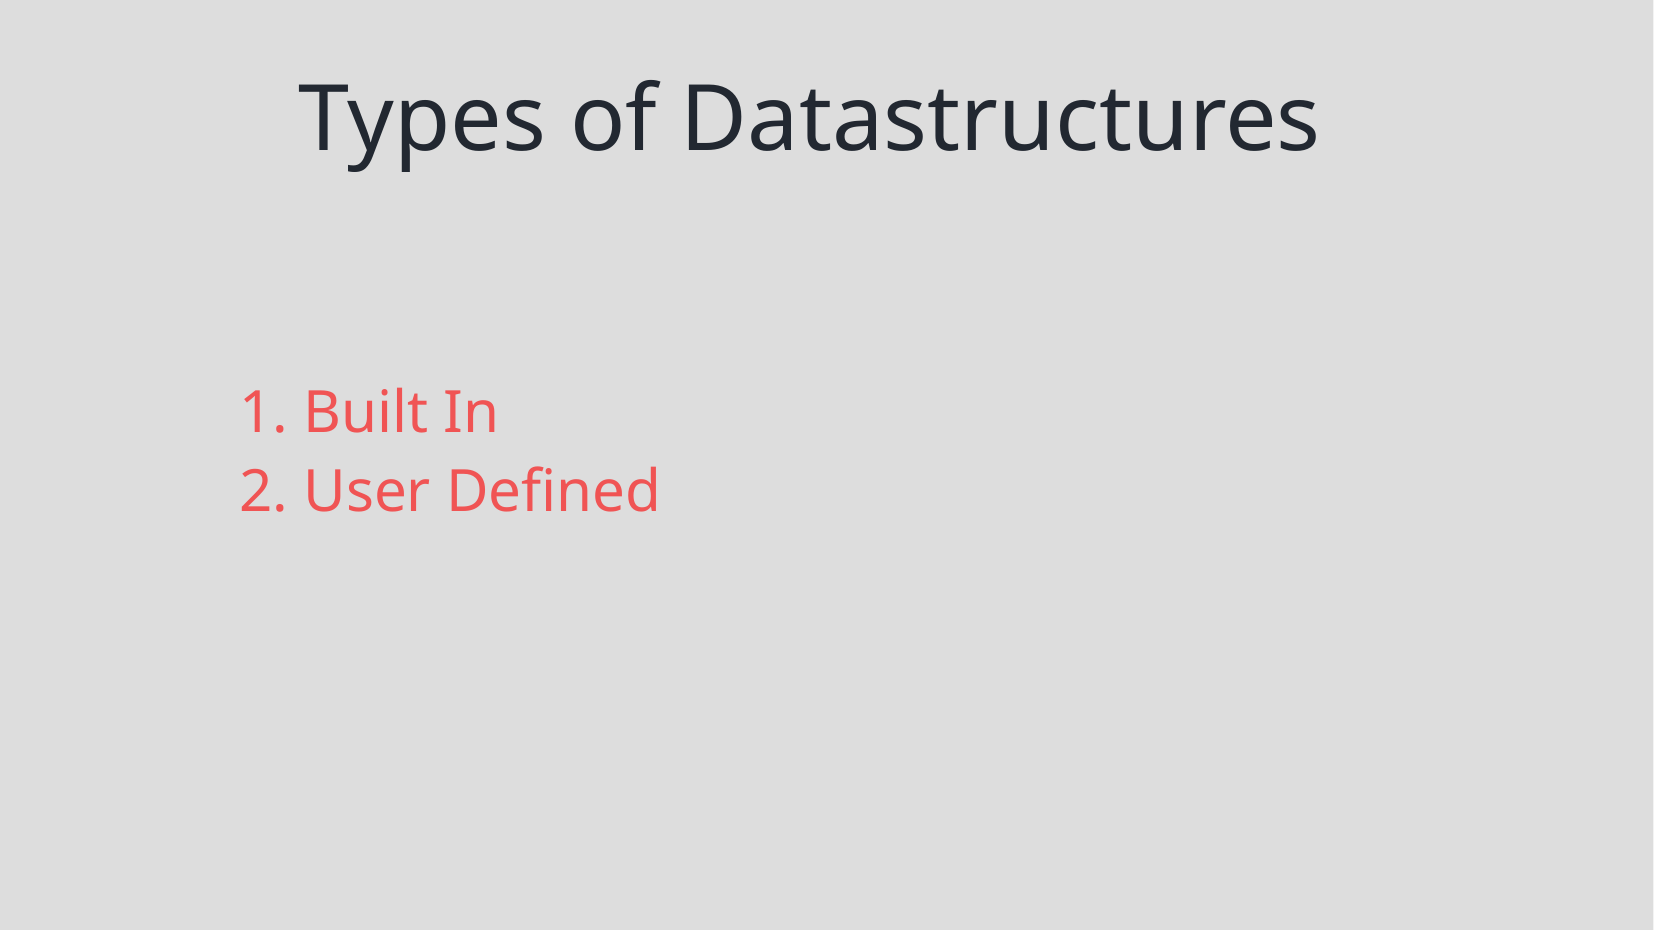

# Types of Datastructures
1. Built In
2. User Defined